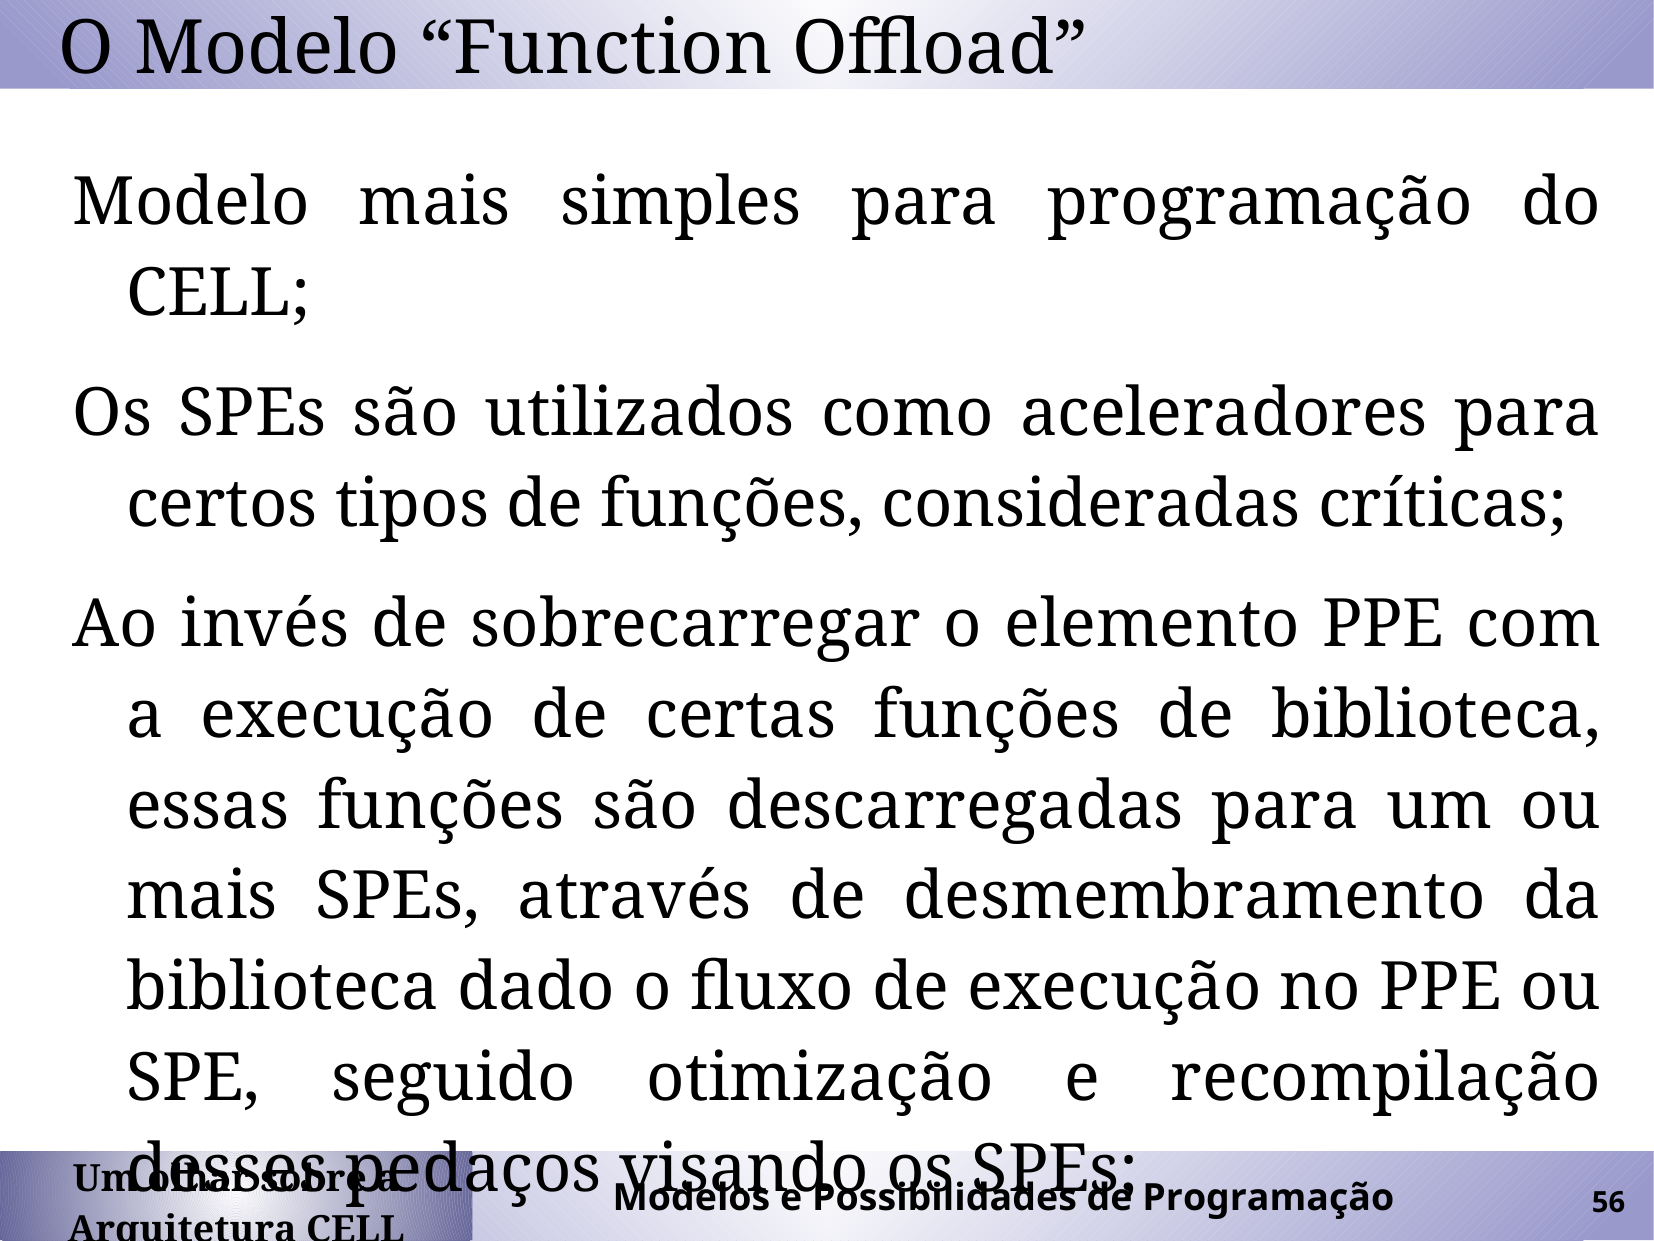

# O Modelo “Function Offload”
Modelo mais simples para programação do CELL;
Os SPEs são utilizados como aceleradores para certos tipos de funções, consideradas críticas;
Ao invés de sobrecarregar o elemento PPE com a execução de certas funções de biblioteca, essas funções são descarregadas para um ou mais SPEs, através de desmembramento da biblioteca dado o fluxo de execução no PPE ou SPE, seguido otimização e recompilação desses pedaços visando os SPEs;
O maior desafio para um compilador que procure adotar esse modelo é identificar quais funções são específicas de serem ou não descarregadas para os SPEs no processo de compilação;
Modelos e Possibilidades de Programação
56